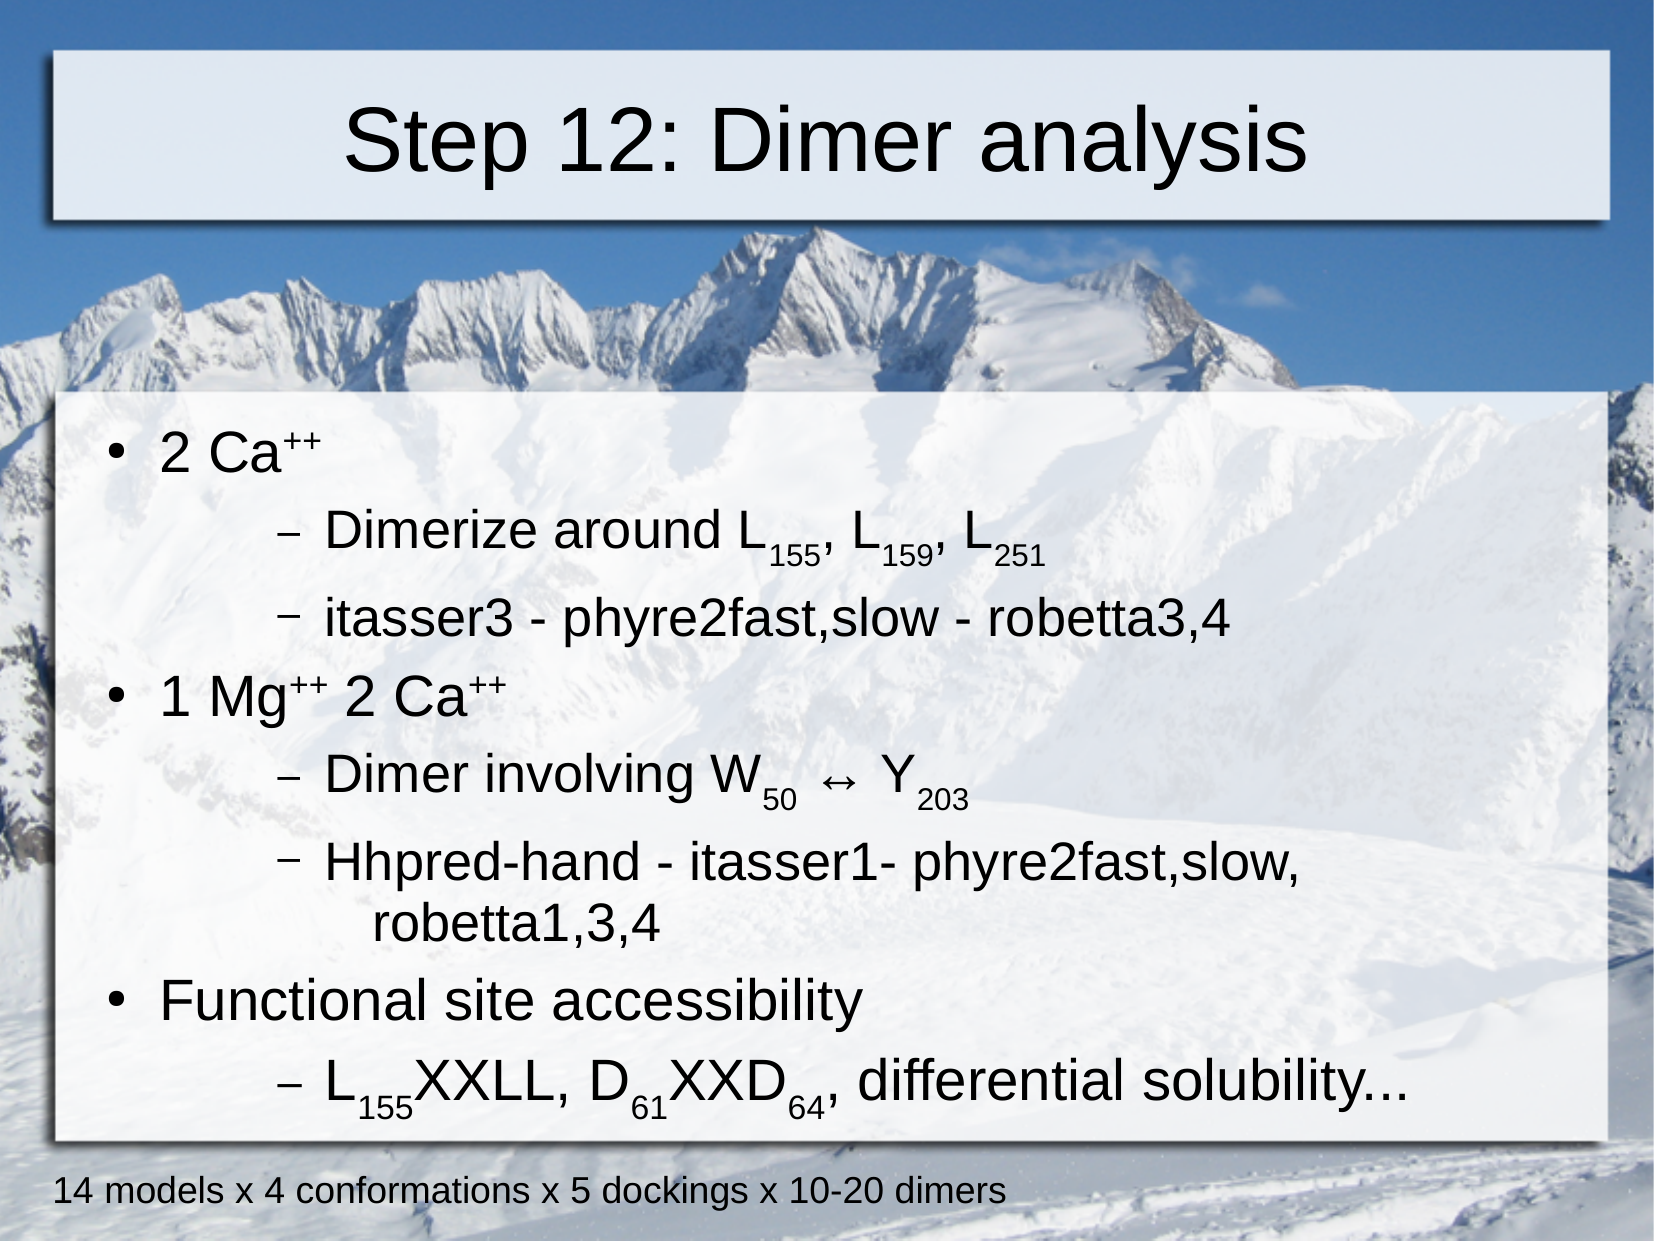

# Step 12: Dimer analysis
2 Ca++
Dimerize around L155, L159, L251
itasser3 - phyre2fast,slow - robetta3,4
1 Mg++ 2 Ca++
Dimer involving W50 ↔ Y203
Hhpred-hand - itasser1- phyre2fast,slow, robetta1,3,4
Functional site accessibility
L155XXLL, D61XXD64, differential solubility...
14 models x 4 conformations x 5 dockings x 10-20 dimers